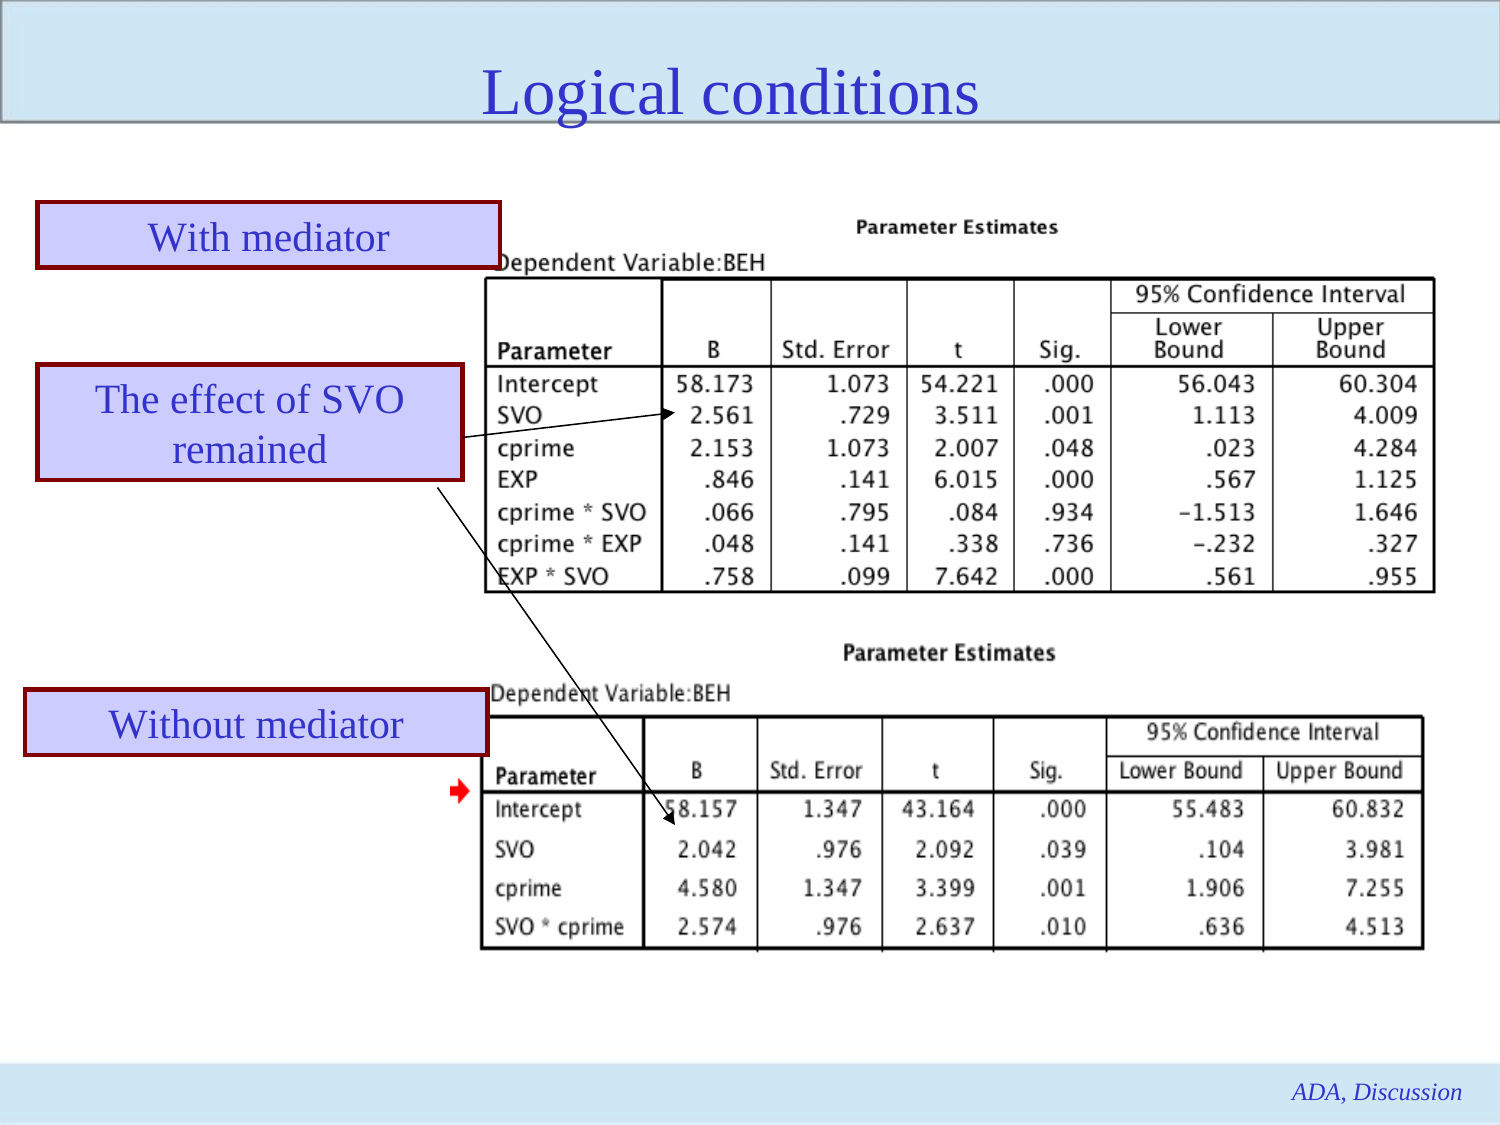

# Logical conditions
With mediator
The effect of SVO remained
Without mediator
ADA, Discussion